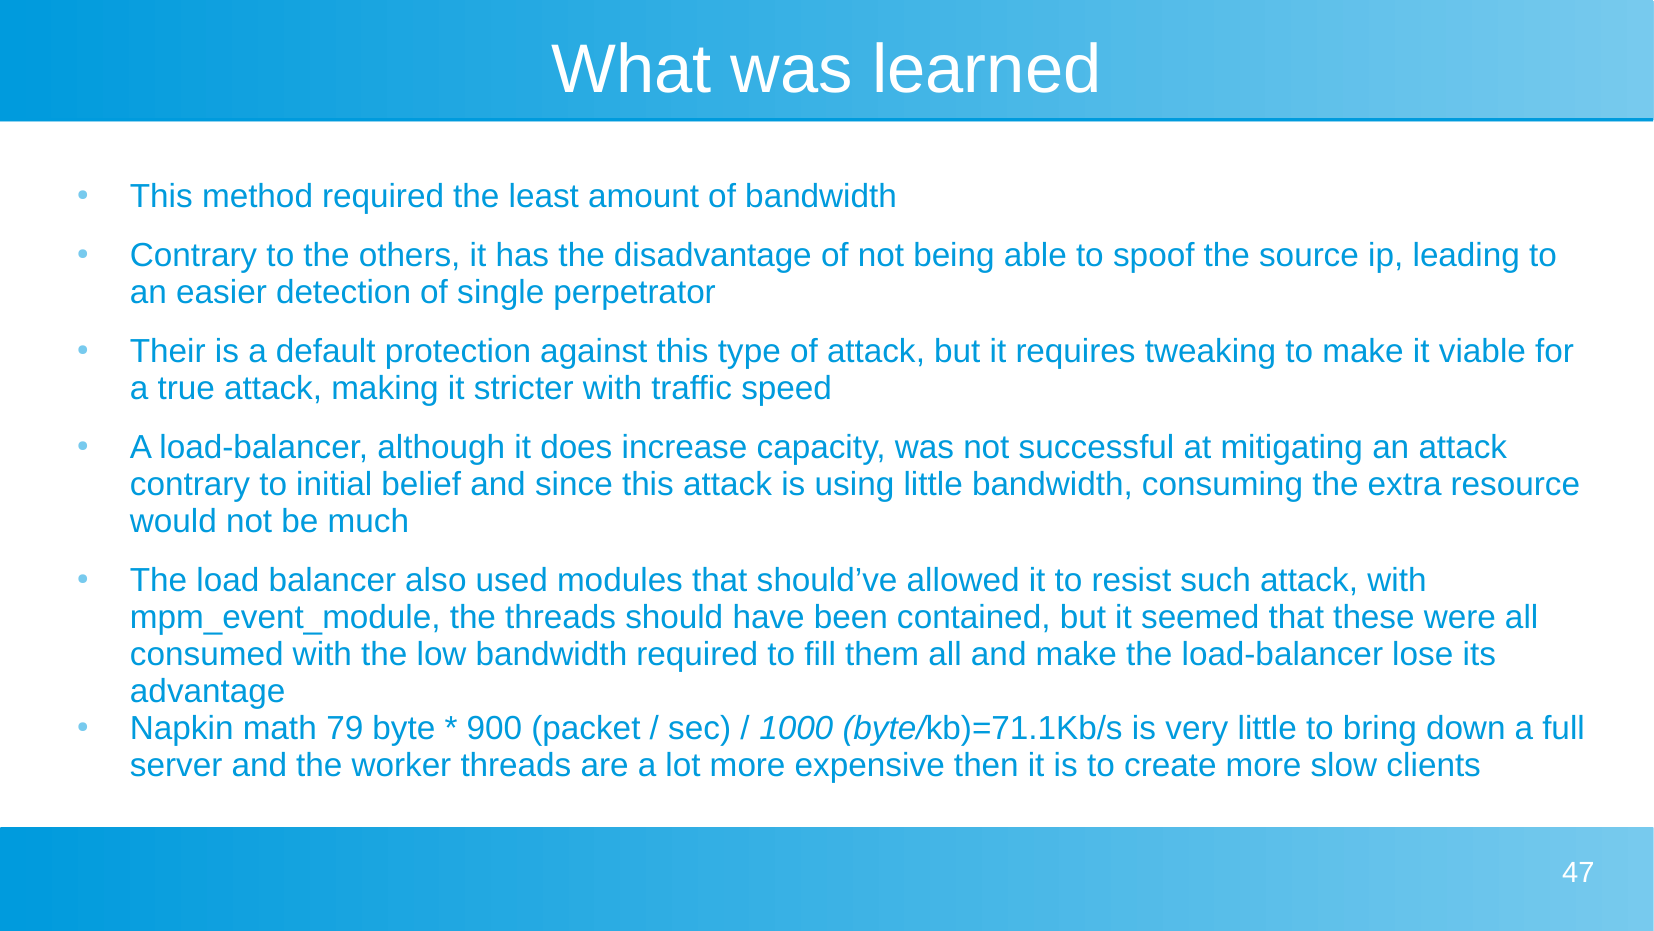

# What was learned
This method required the least amount of bandwidth
Contrary to the others, it has the disadvantage of not being able to spoof the source ip, leading to an easier detection of single perpetrator
Their is a default protection against this type of attack, but it requires tweaking to make it viable for a true attack, making it stricter with traffic speed
A load-balancer, although it does increase capacity, was not successful at mitigating an attack contrary to initial belief and since this attack is using little bandwidth, consuming the extra resource would not be much
The load balancer also used modules that should’ve allowed it to resist such attack, with mpm_event_module, the threads should have been contained, but it seemed that these were all consumed with the low bandwidth required to fill them all and make the load-balancer lose its advantage
Napkin math 79 byte * 900 (packet / sec) / 1000 (byte/kb)=71.1Kb/s is very little to bring down a full server and the worker threads are a lot more expensive then it is to create more slow clients
47